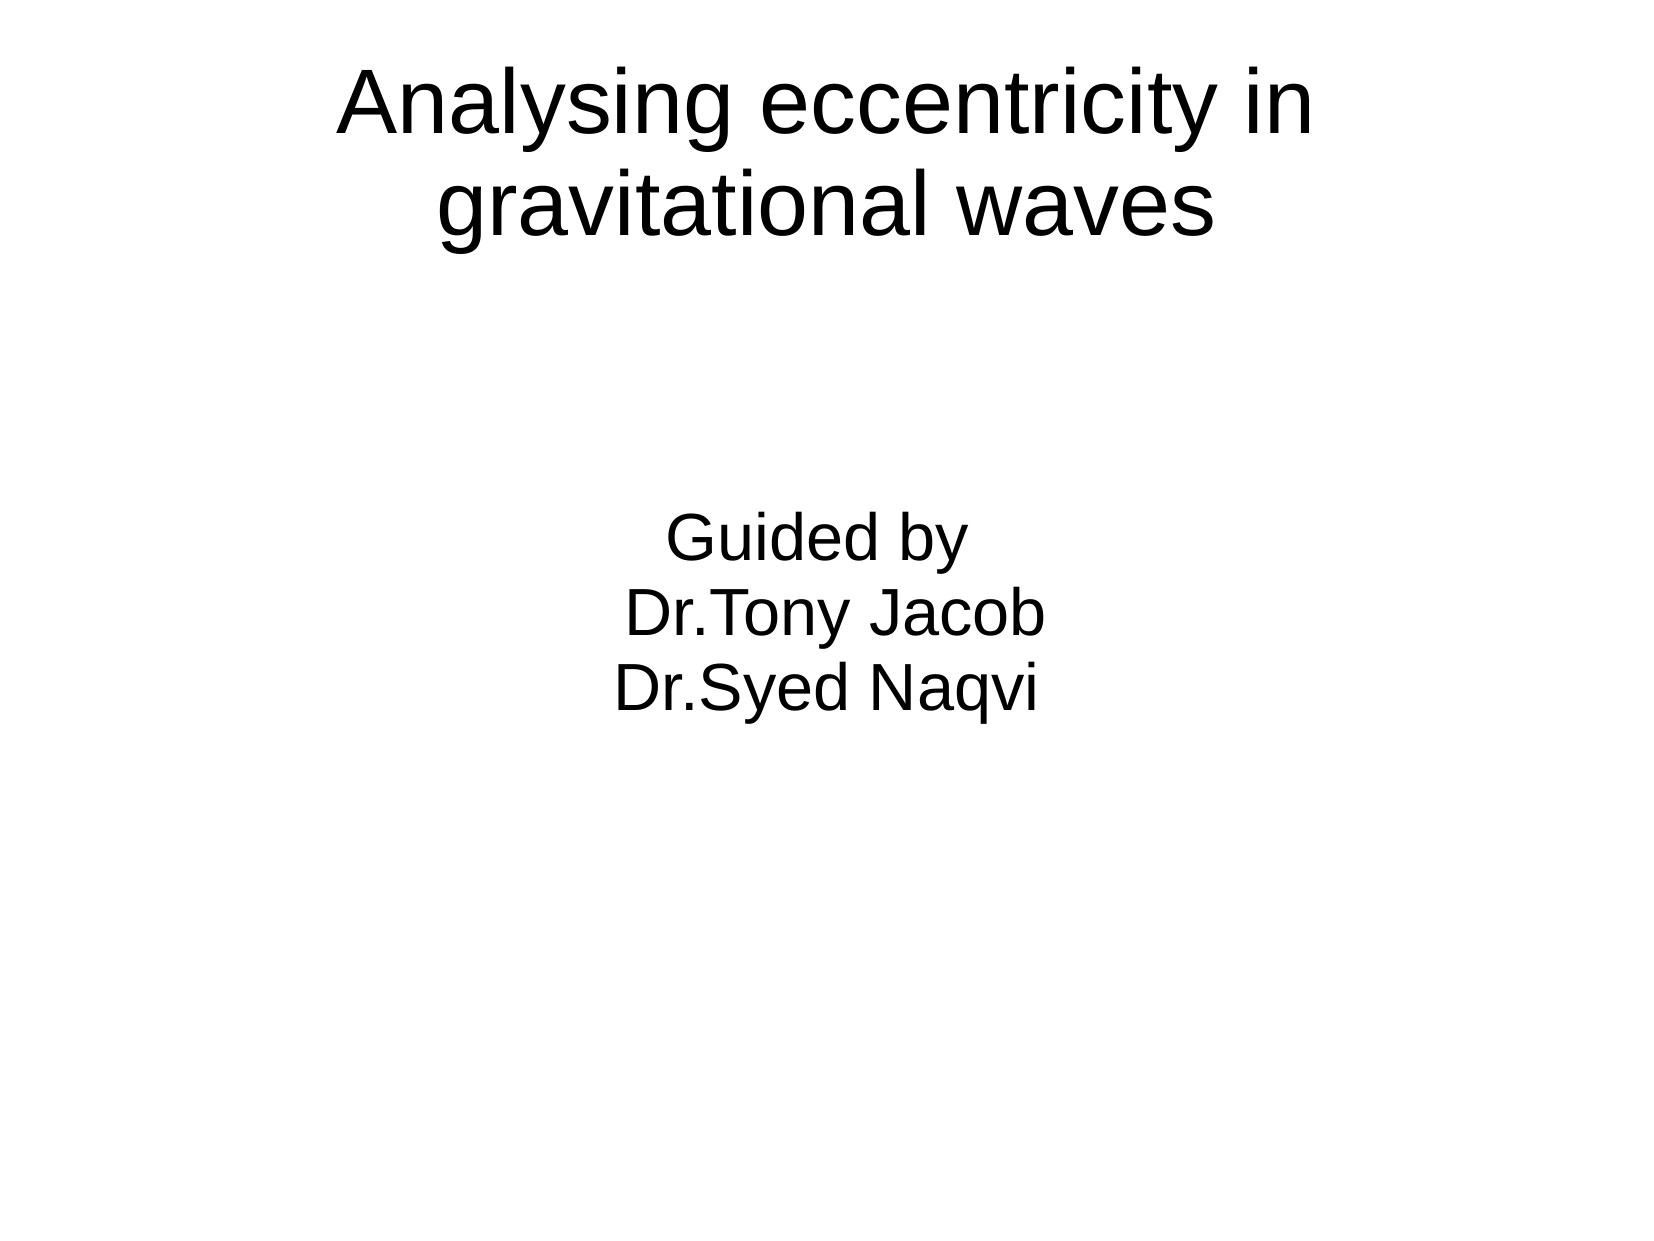

# Analysing eccentricity in gravitational waves
Guided by
 Dr.Tony Jacob
Dr.Syed Naqvi